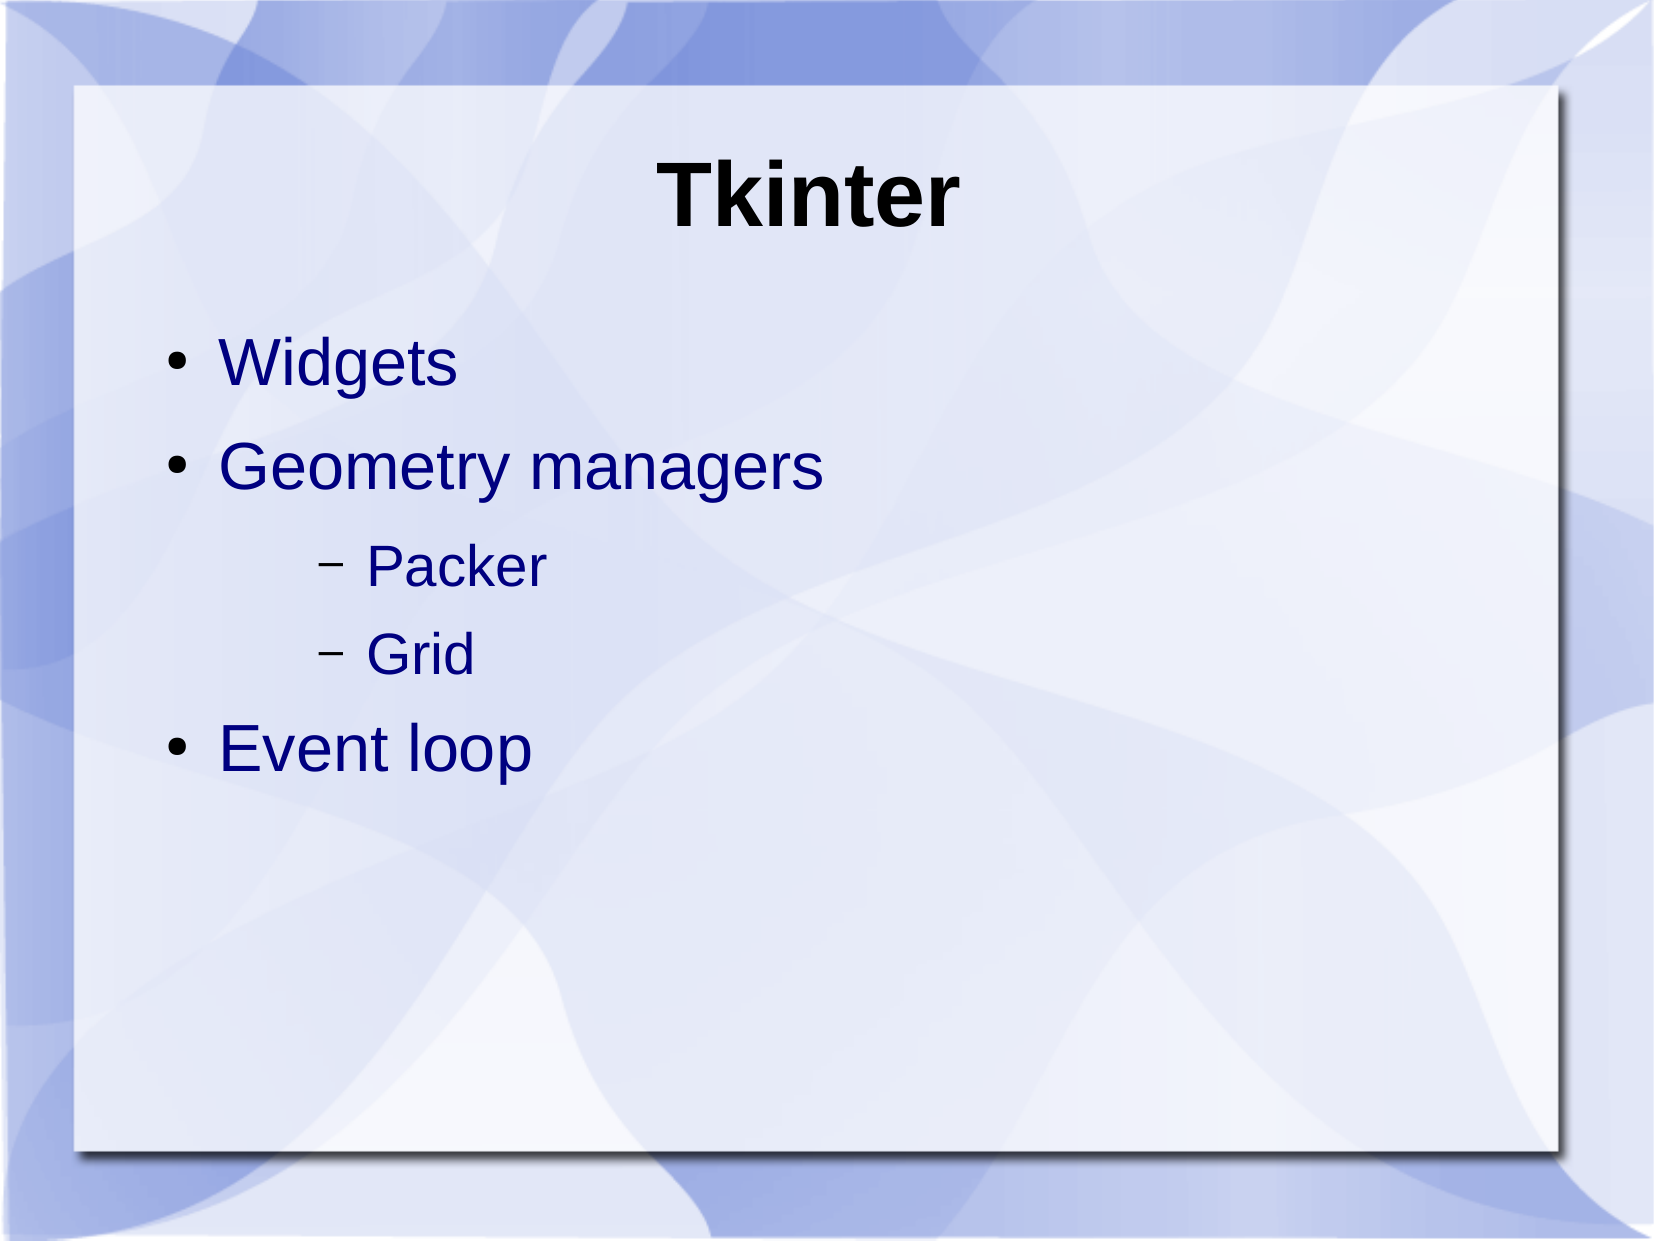

# Tkinter
Widgets
Geometry managers
Packer
Grid
Event loop